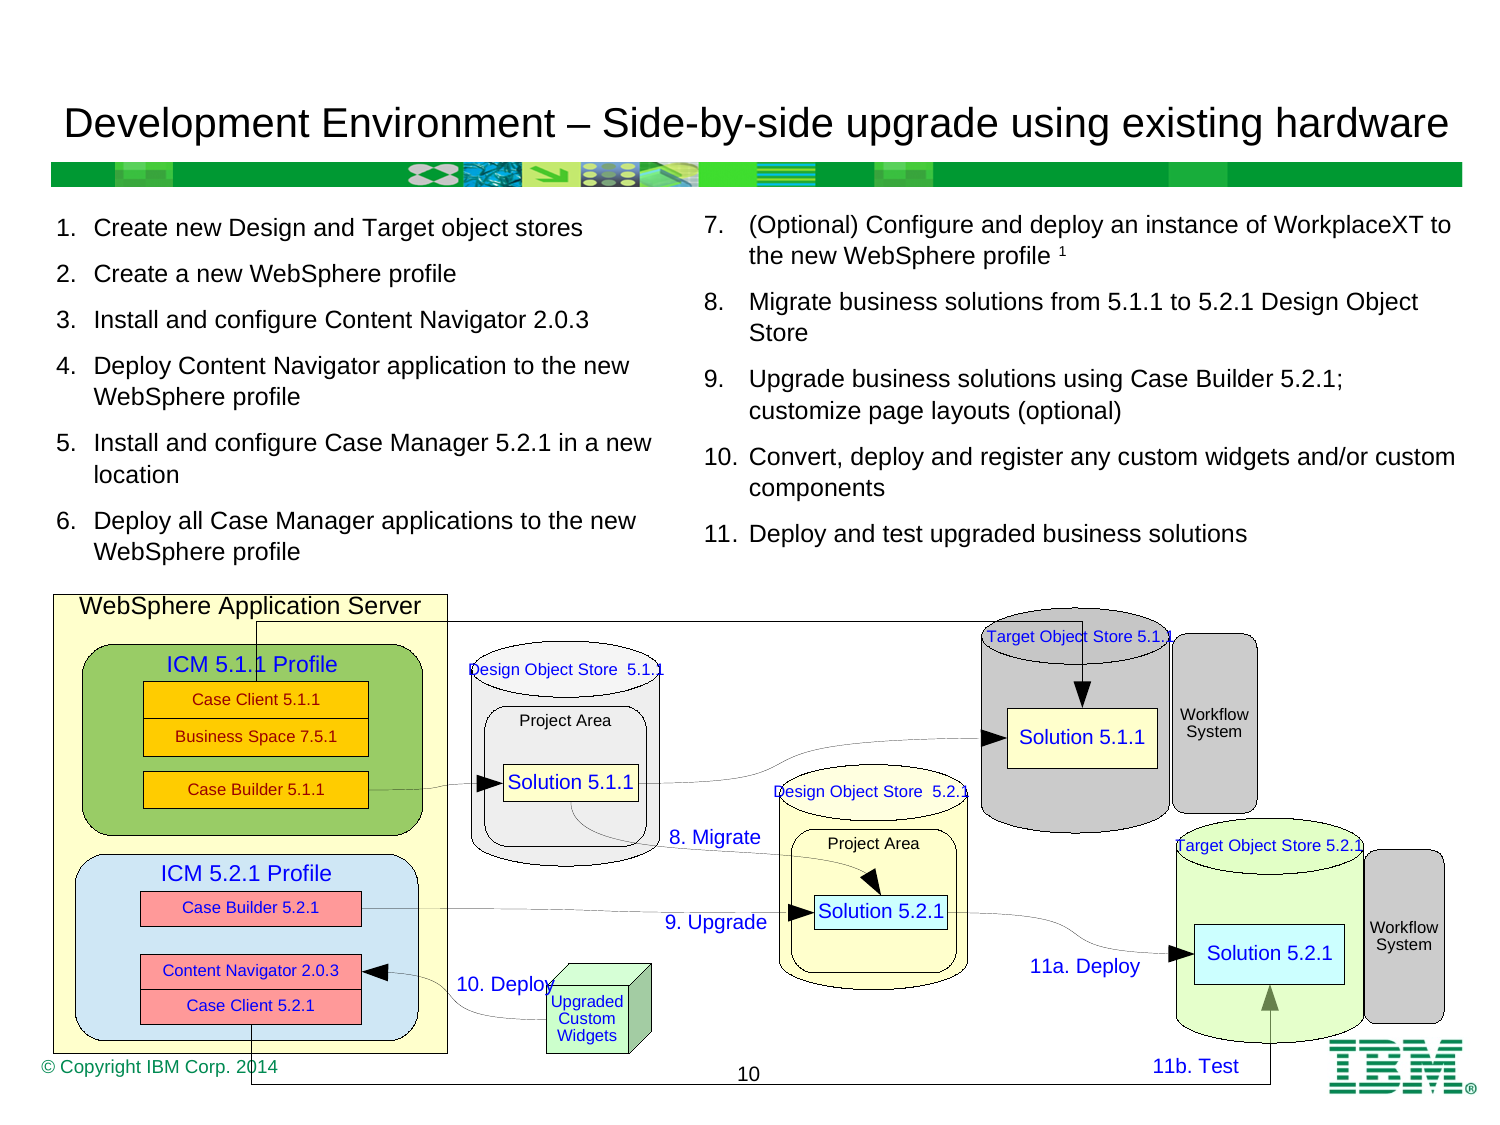

# Development Environment – Side-by-side upgrade using existing hardware
(Optional) Configure and deploy an instance of WorkplaceXT to the new WebSphere profile 1
Migrate business solutions from 5.1.1 to 5.2.1 Design Object Store
Upgrade business solutions using Case Builder 5.2.1; customize page layouts (optional)
Convert, deploy and register any custom widgets and/or custom components
Deploy and test upgraded business solutions
Create new Design and Target object stores
Create a new WebSphere profile
Install and configure Content Navigator 2.0.3
Deploy Content Navigator application to the new WebSphere profile
Install and configure Case Manager 5.2.1 in a new location
Deploy all Case Manager applications to the new WebSphere profile
WebSphere Application Server
Target Object Store 5.1.1
Workflow System
ICM 5.1.1 Profile
Design Object Store 5.1.1
Case Client 5.1.1
Project Area
Solution 5.1.1
Business Space 7.5.1
Solution 5.1.1
Case Builder 5.1.1
Design Object Store 5.2.1
8. Migrate
Project Area
Target Object Store 5.2.1
Workflow System
ICM 5.2.1 Profile
Case Builder 5.2.1
Solution 5.2.1
9. Upgrade
Solution 5.2.1
Content Navigator 2.0.3
11a. Deploy
Upgraded Custom Widgets
10. Deploy
Case Client 5.2.1
10
11b. Test